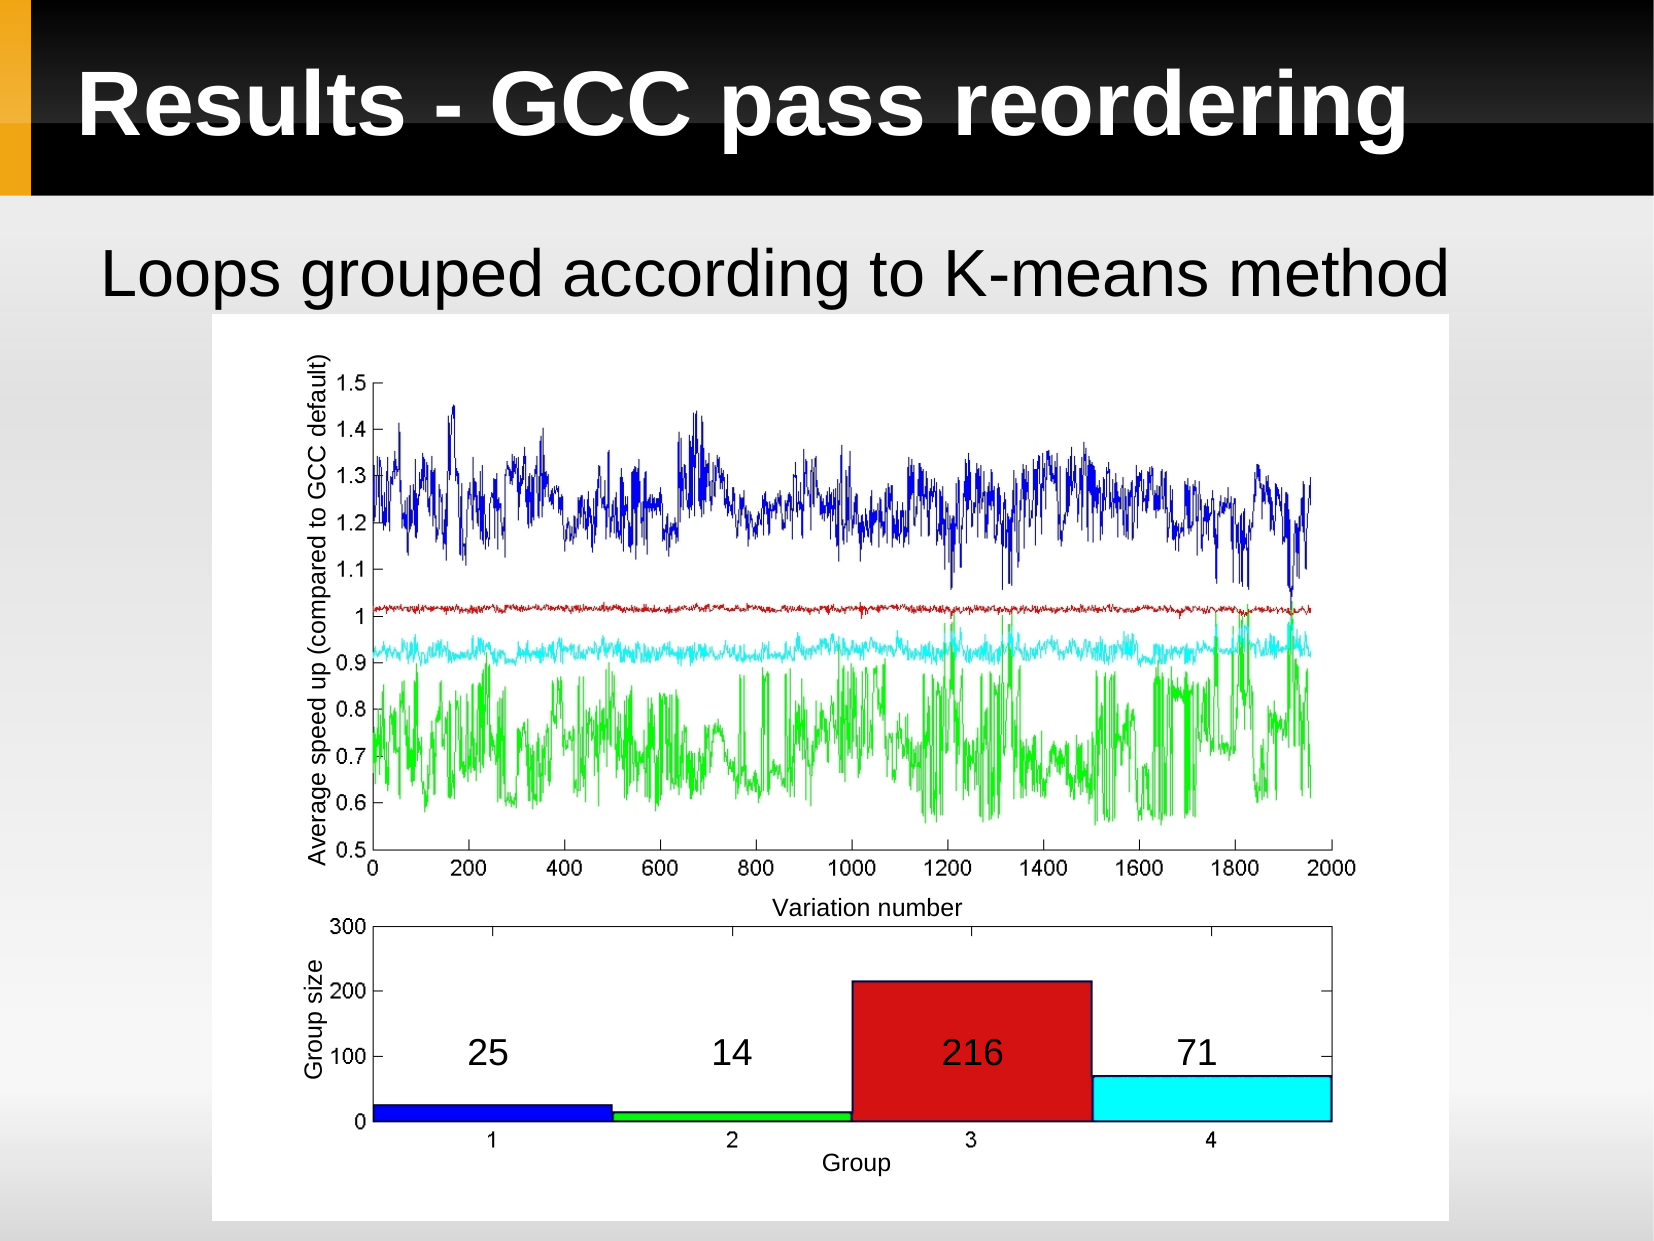

# Results - GCC pass reordering
Loops grouped according to K-means method
Average speed up (compared to GCC default)
Variation number
Group size
25
14
216
71
Group